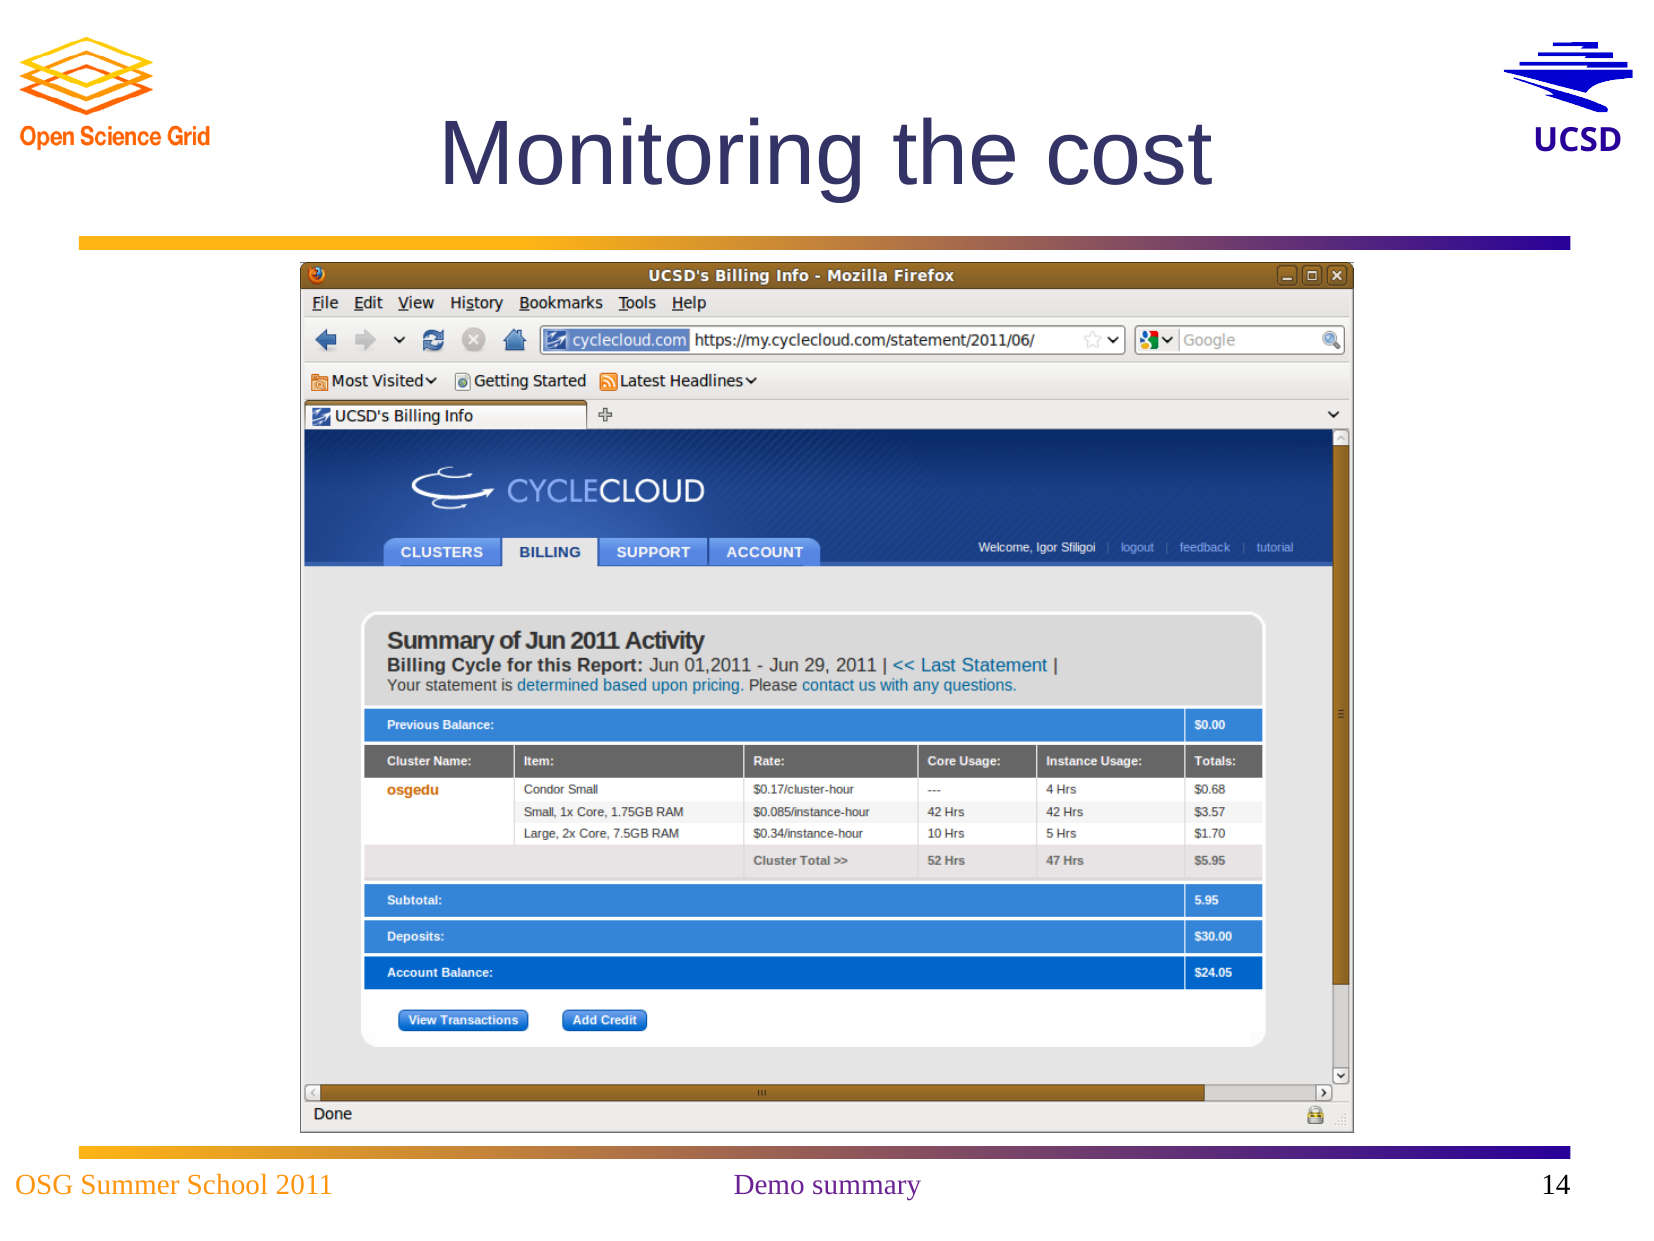

# Monitoring the cost
OSG Summer School 2011
Demo summary
14